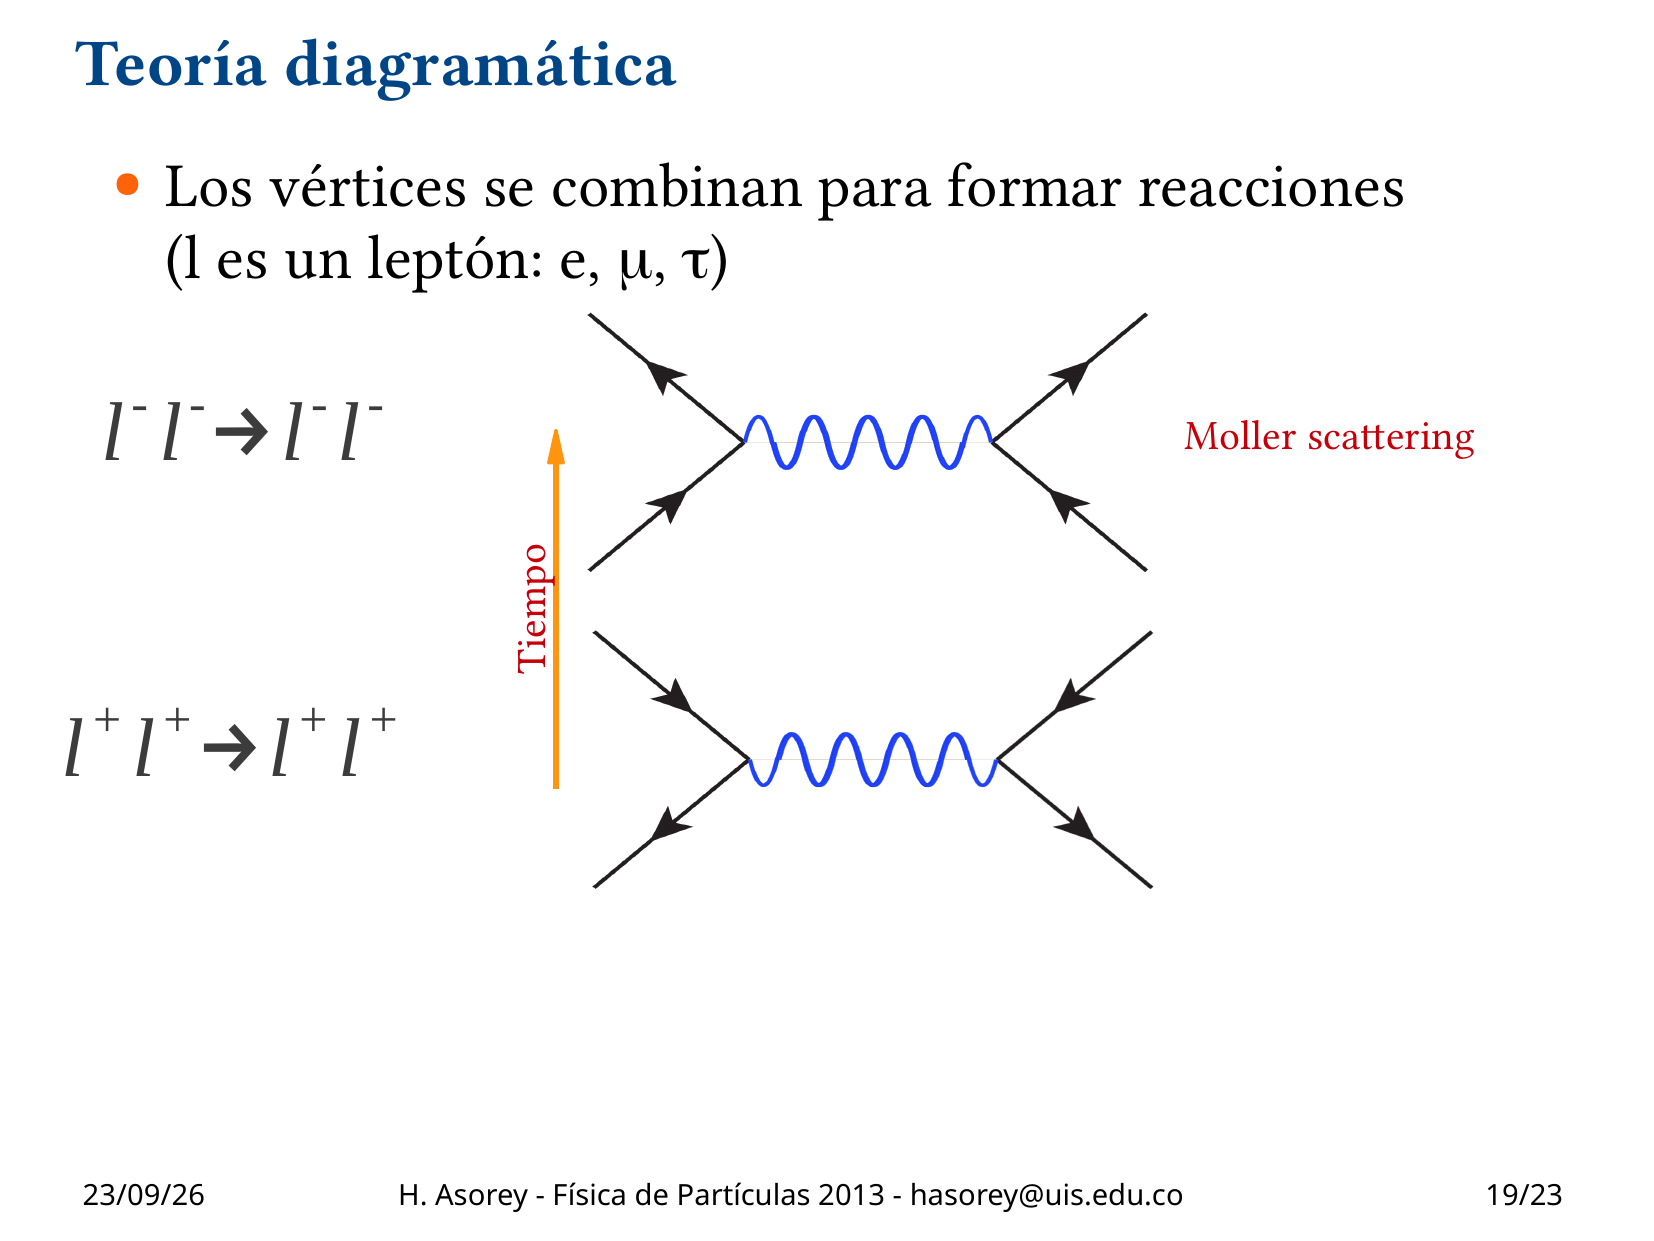

# Teoría diagramática
Los vértices se combinan para formar reacciones
(l es un leptón: e, m, t)
Moller scattering
Tiempo
H. Asorey - Física de Partículas 2013 - hasorey@uis.edu.co
19